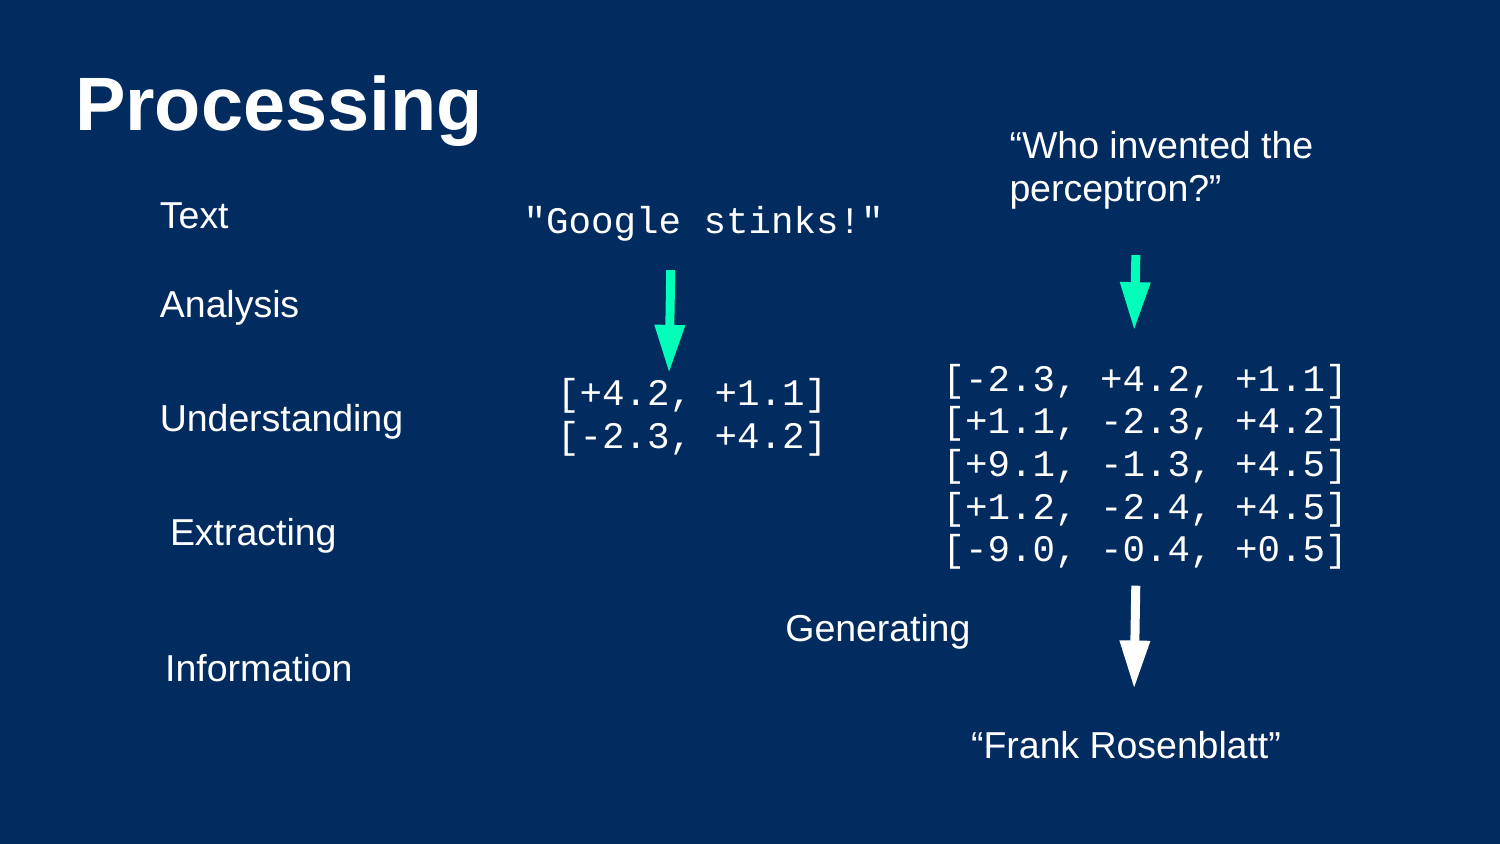

# Processing
“Who invented the
perceptron?”
Text
"Google stinks!"
Analysis
[-2.3, +4.2, +1.1]
[+1.1, -2.3, +4.2]
[+9.1, -1.3, +4.5]
[+1.2, -2.4, +4.5]
[-9.0, -0.4, +0.5]
[+4.2, +1.1]
[-2.3, +4.2]
Understanding
Extracting
Generating
Information
“Frank Rosenblatt”